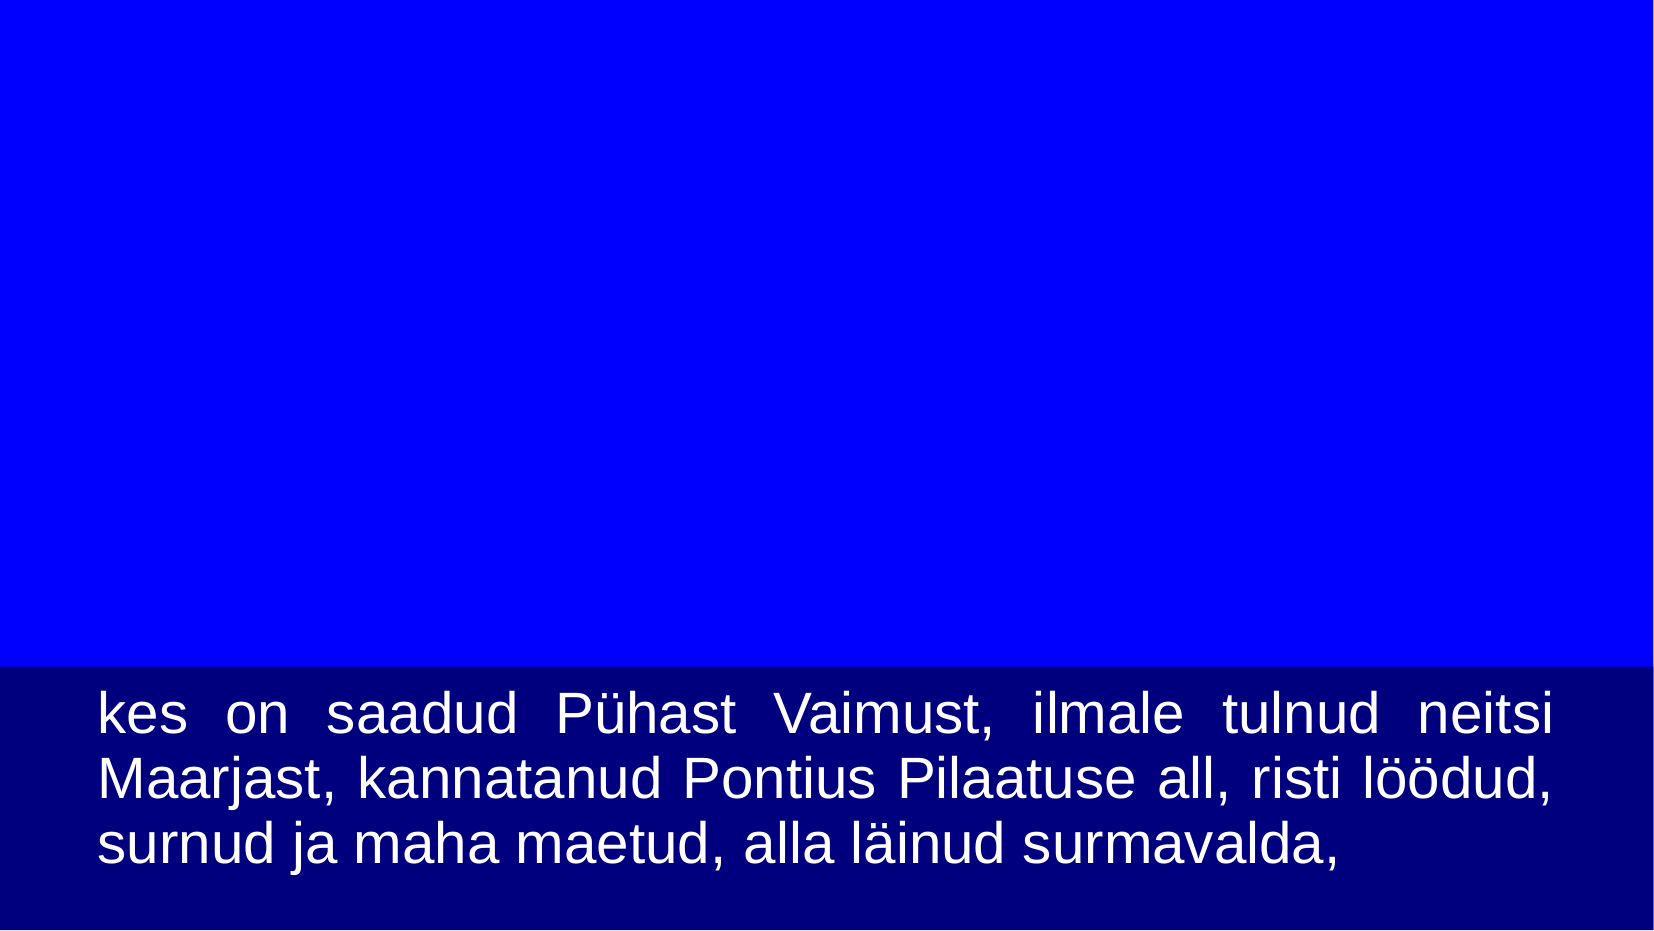

kes on saadud Pühast Vaimust, ilmale tulnud neitsi Maarjast, kannatanud Pontius Pilaatuse all, risti löödud, surnud ja maha maetud, alla läinud surmavalda,